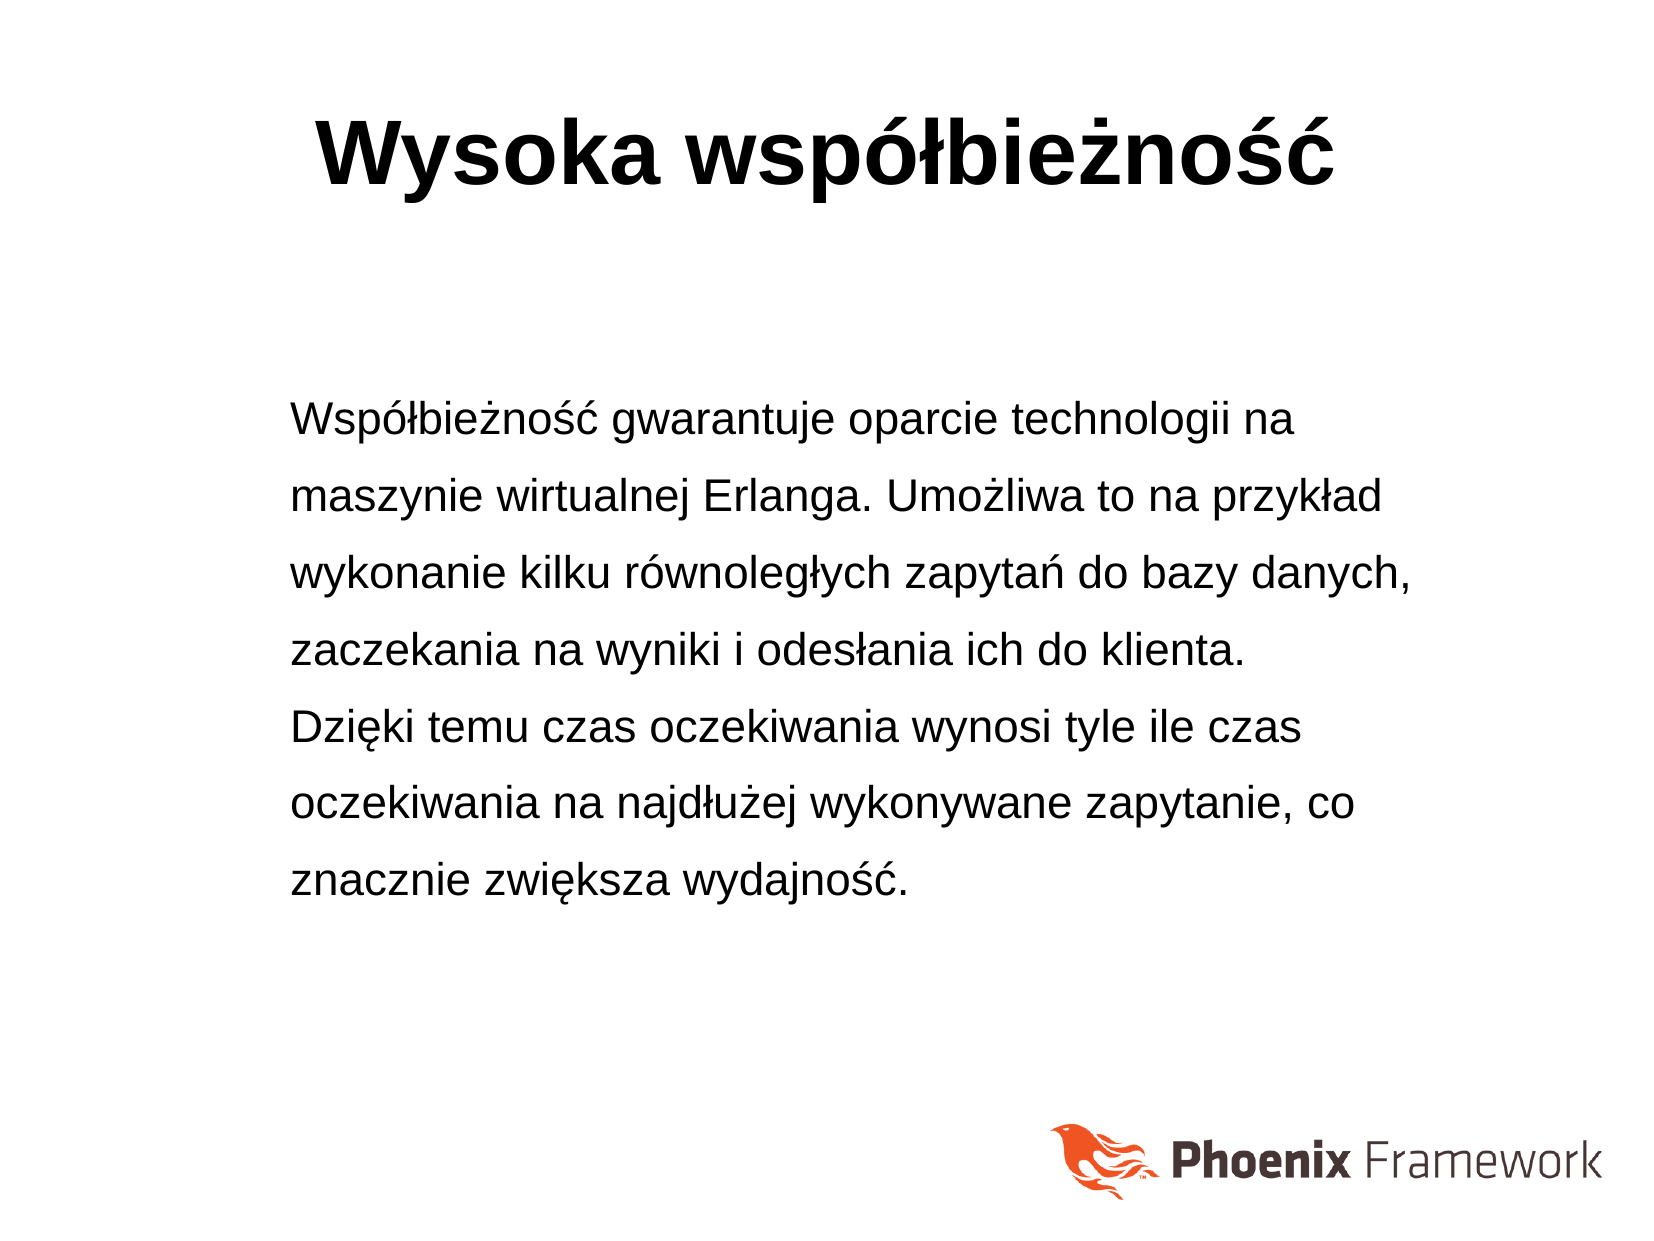

# Wysoka współbieżność
Współbieżność gwarantuje oparcie technologii na maszynie wirtualnej Erlanga. Umożliwa to na przykład wykonanie kilku równoległych zapytań do bazy danych,
zaczekania na wyniki i odesłania ich do klienta.
Dzięki temu czas oczekiwania wynosi tyle ile czas oczekiwania na najdłużej wykonywane zapytanie, co znacznie zwiększa wydajność.